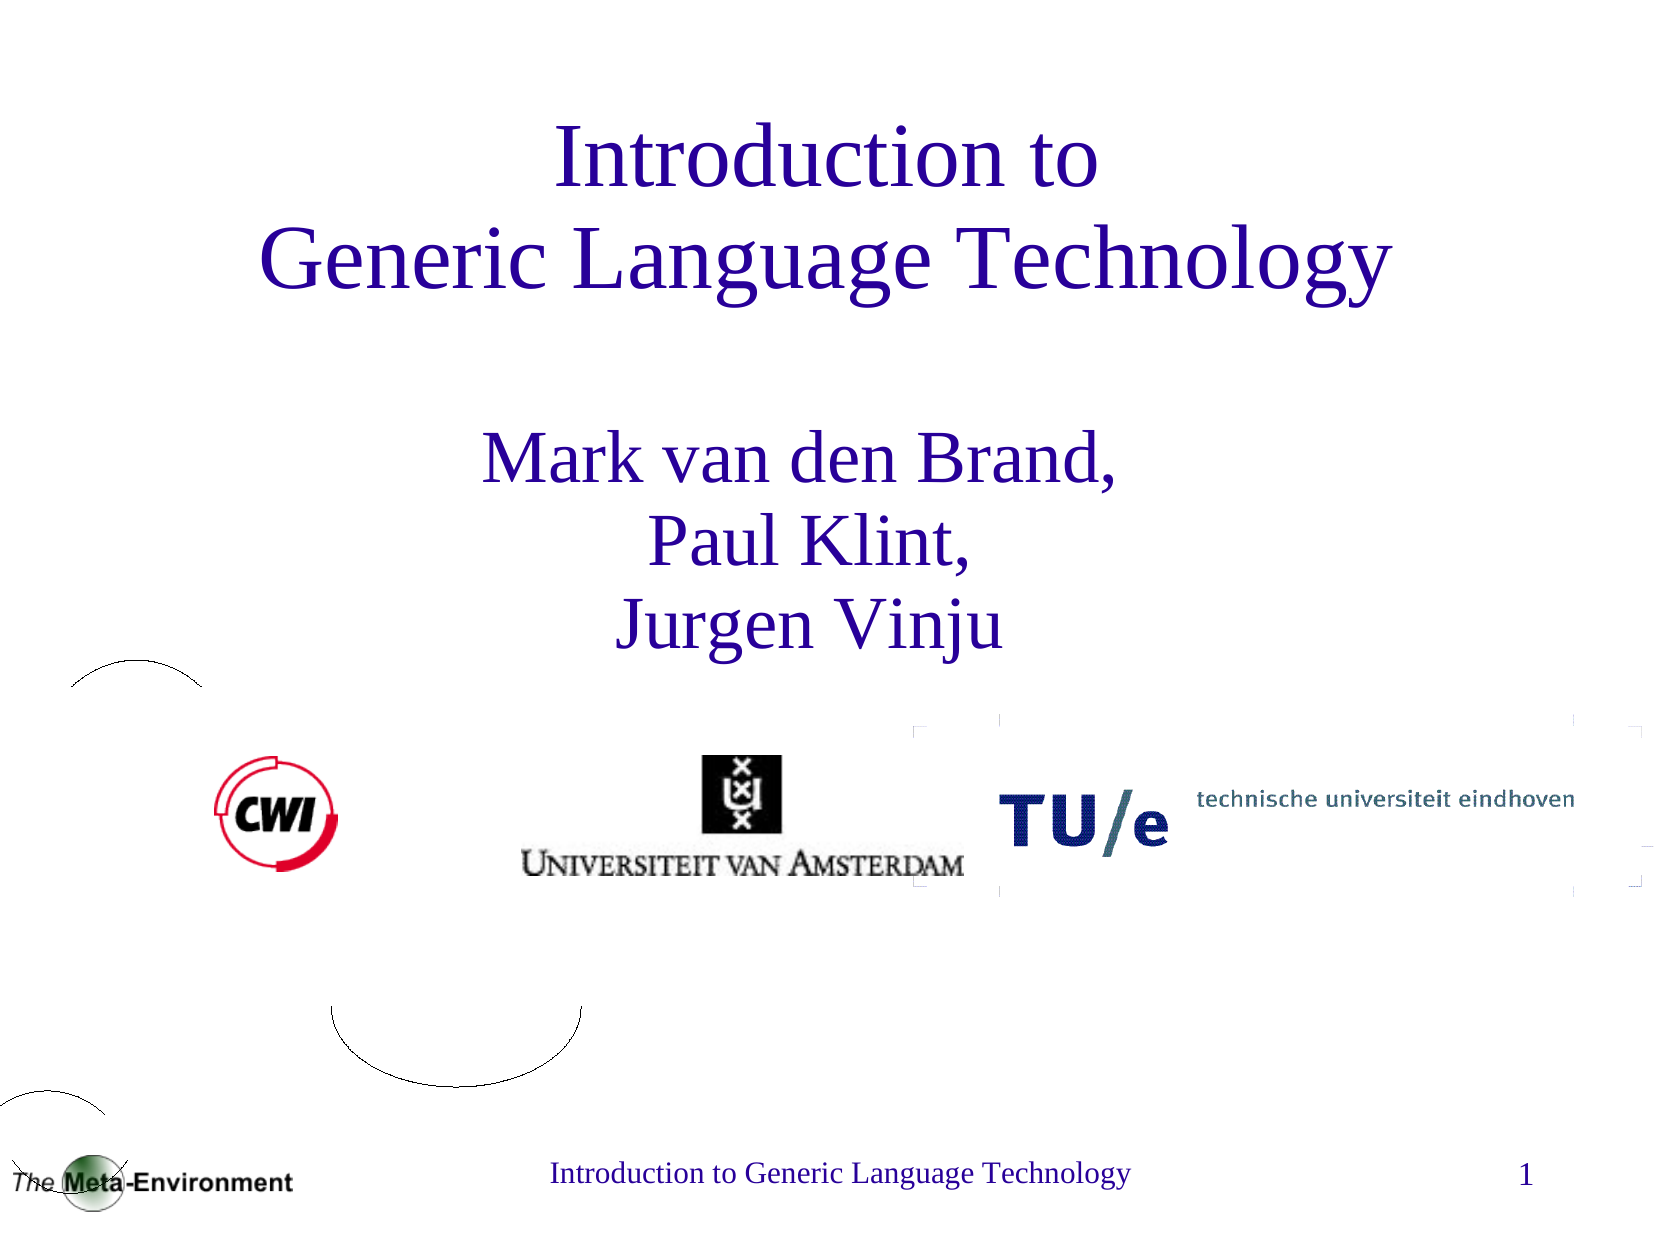

# Introduction to Generic Language Technology
Mark van den Brand,
Paul Klint,
Jurgen Vinju